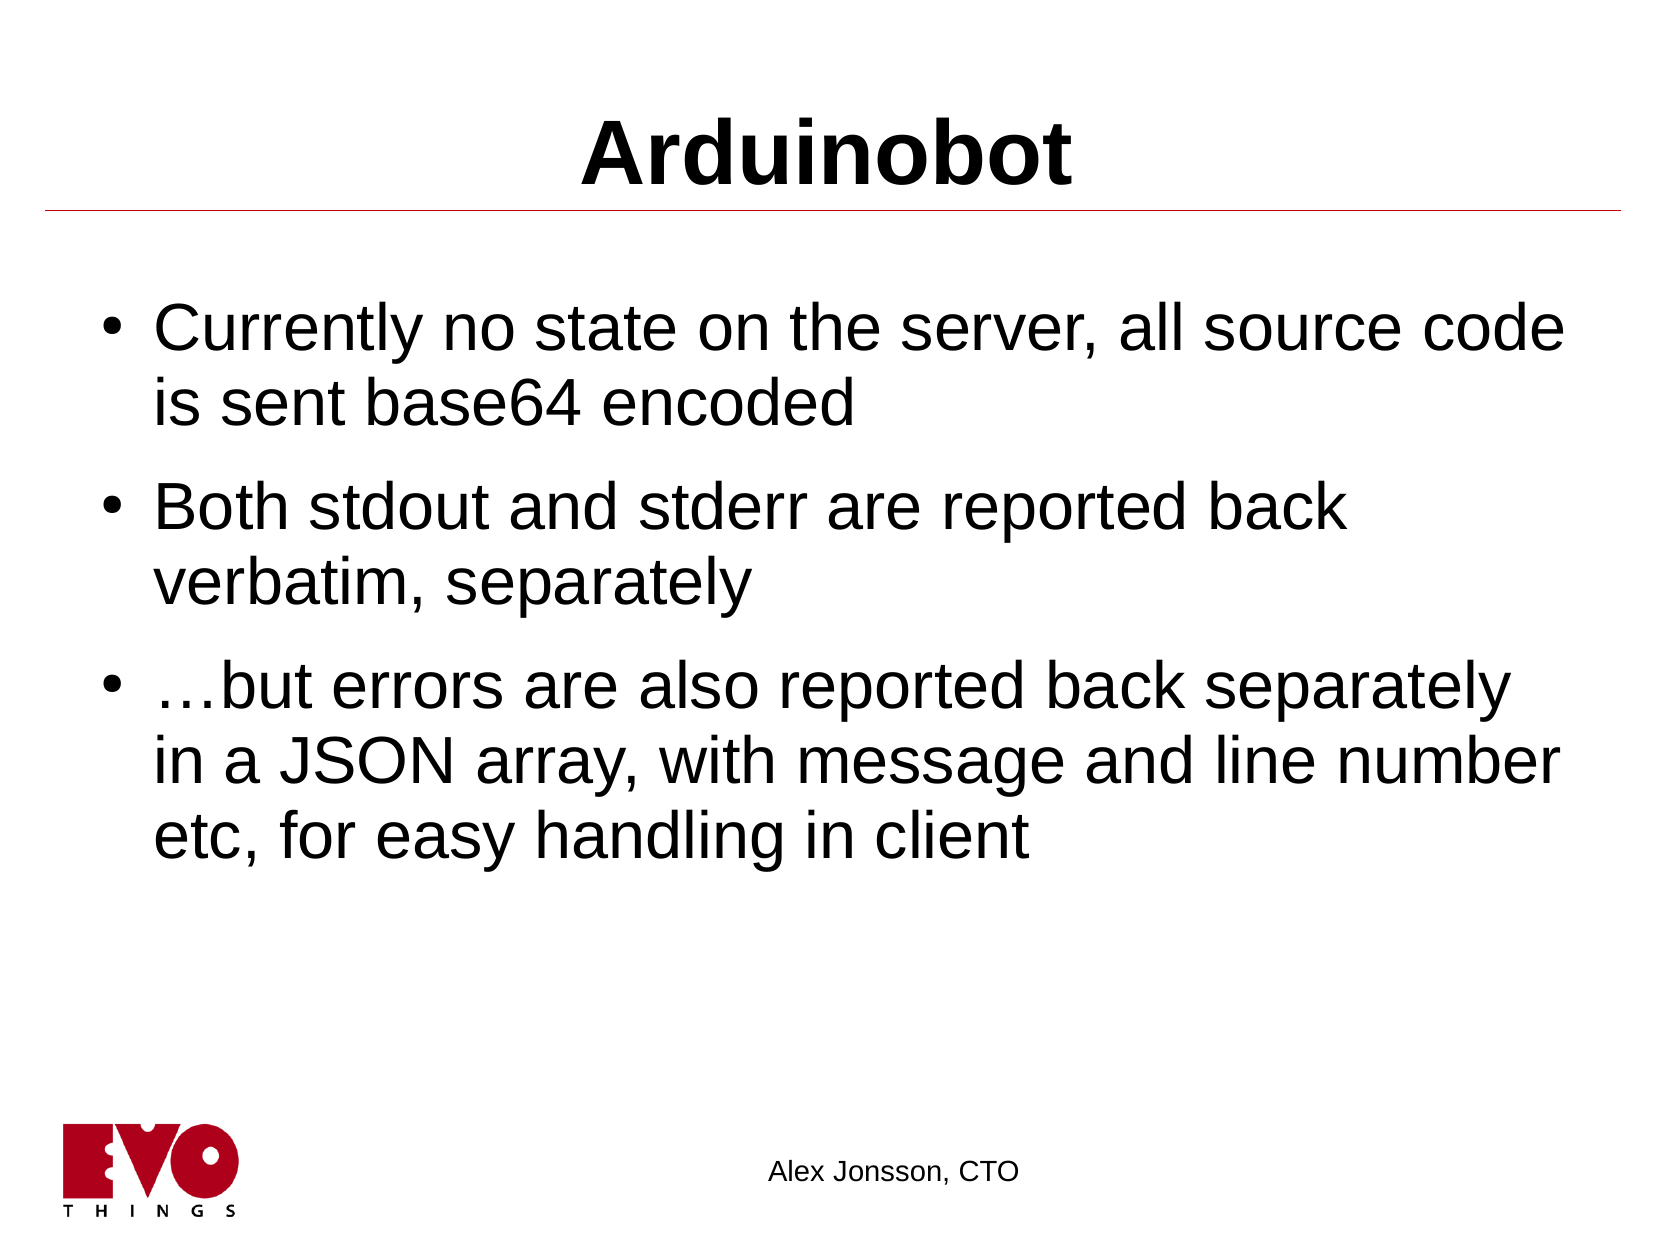

# Arduinobot
Currently no state on the server, all source code is sent base64 encoded
Both stdout and stderr are reported back verbatim, separately
…but errors are also reported back separately in a JSON array, with message and line number etc, for easy handling in client